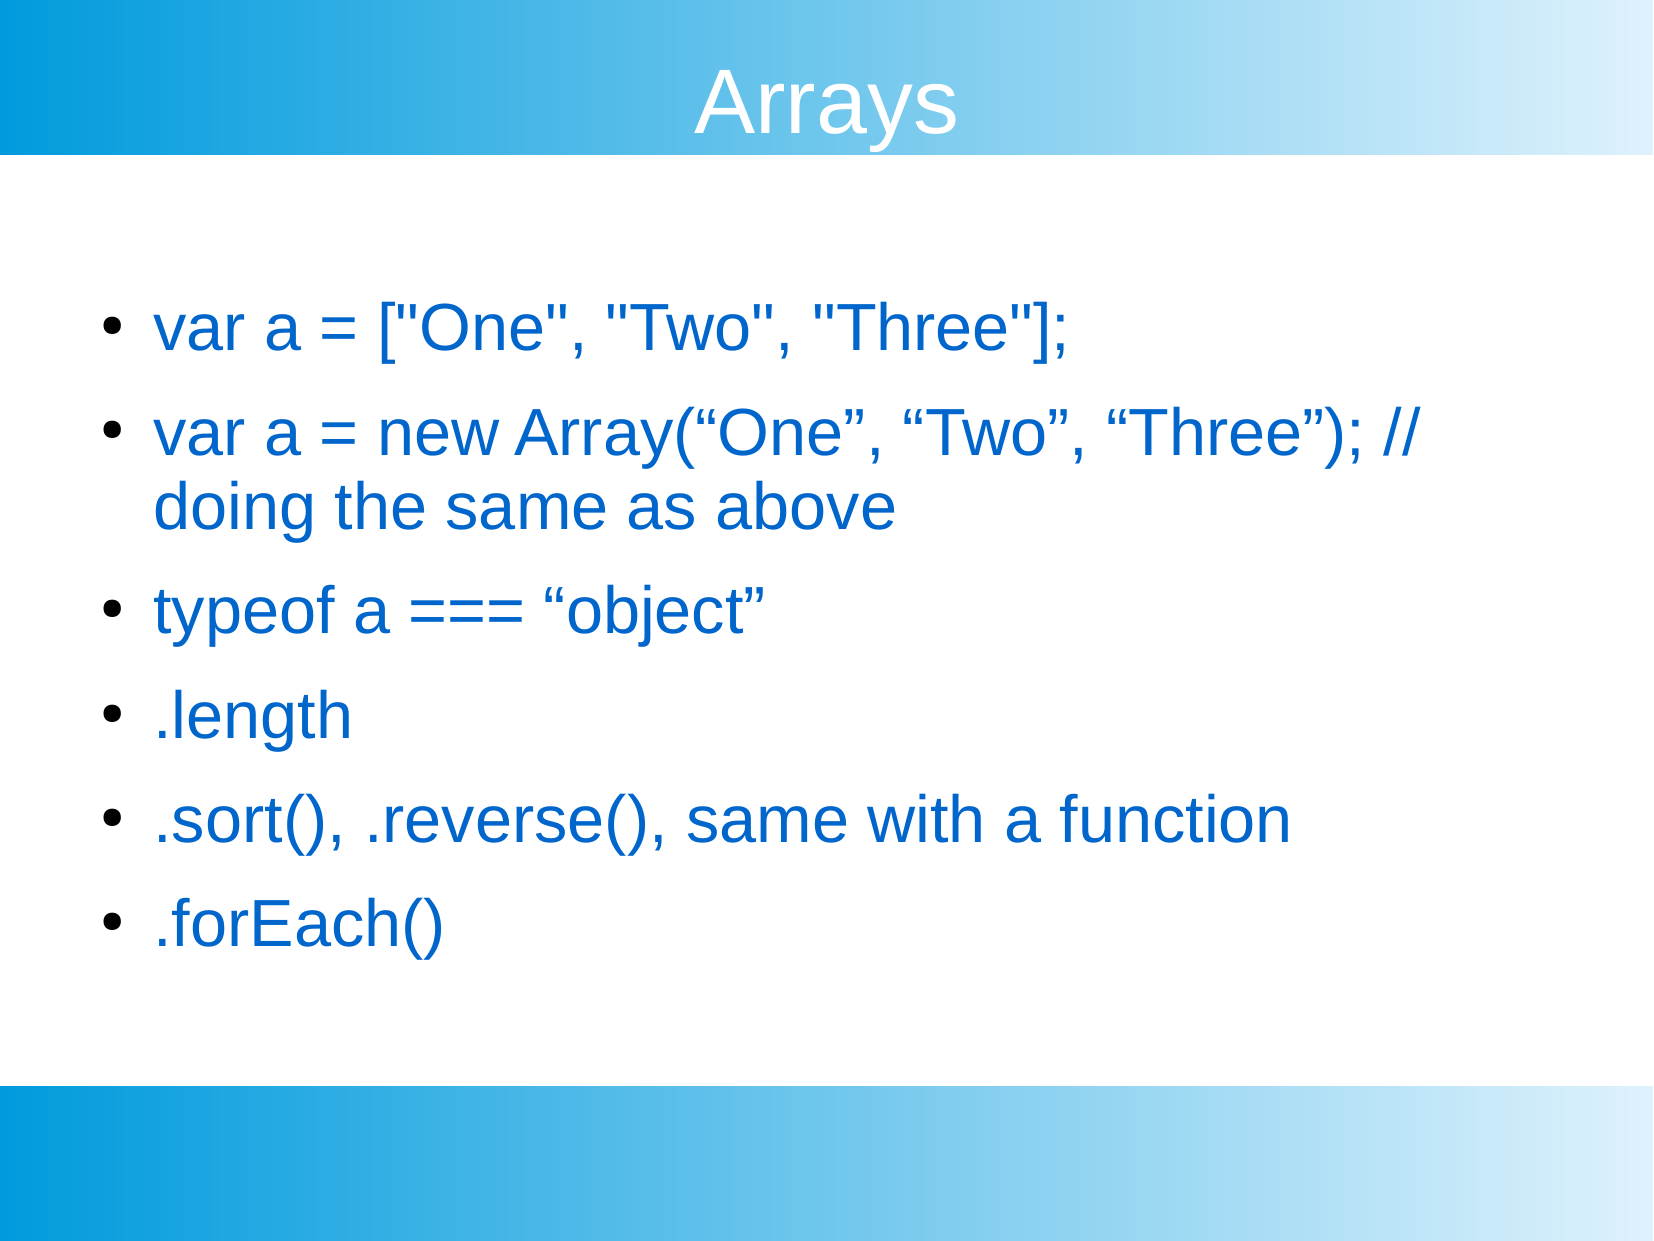

# Arrays
var a = ["One", "Two", "Three"];
var a = new Array(“One”, “Two”, “Three”); // doing the same as above
typeof a === “object”
.length
.sort(), .reverse(), same with a function
.forEach()